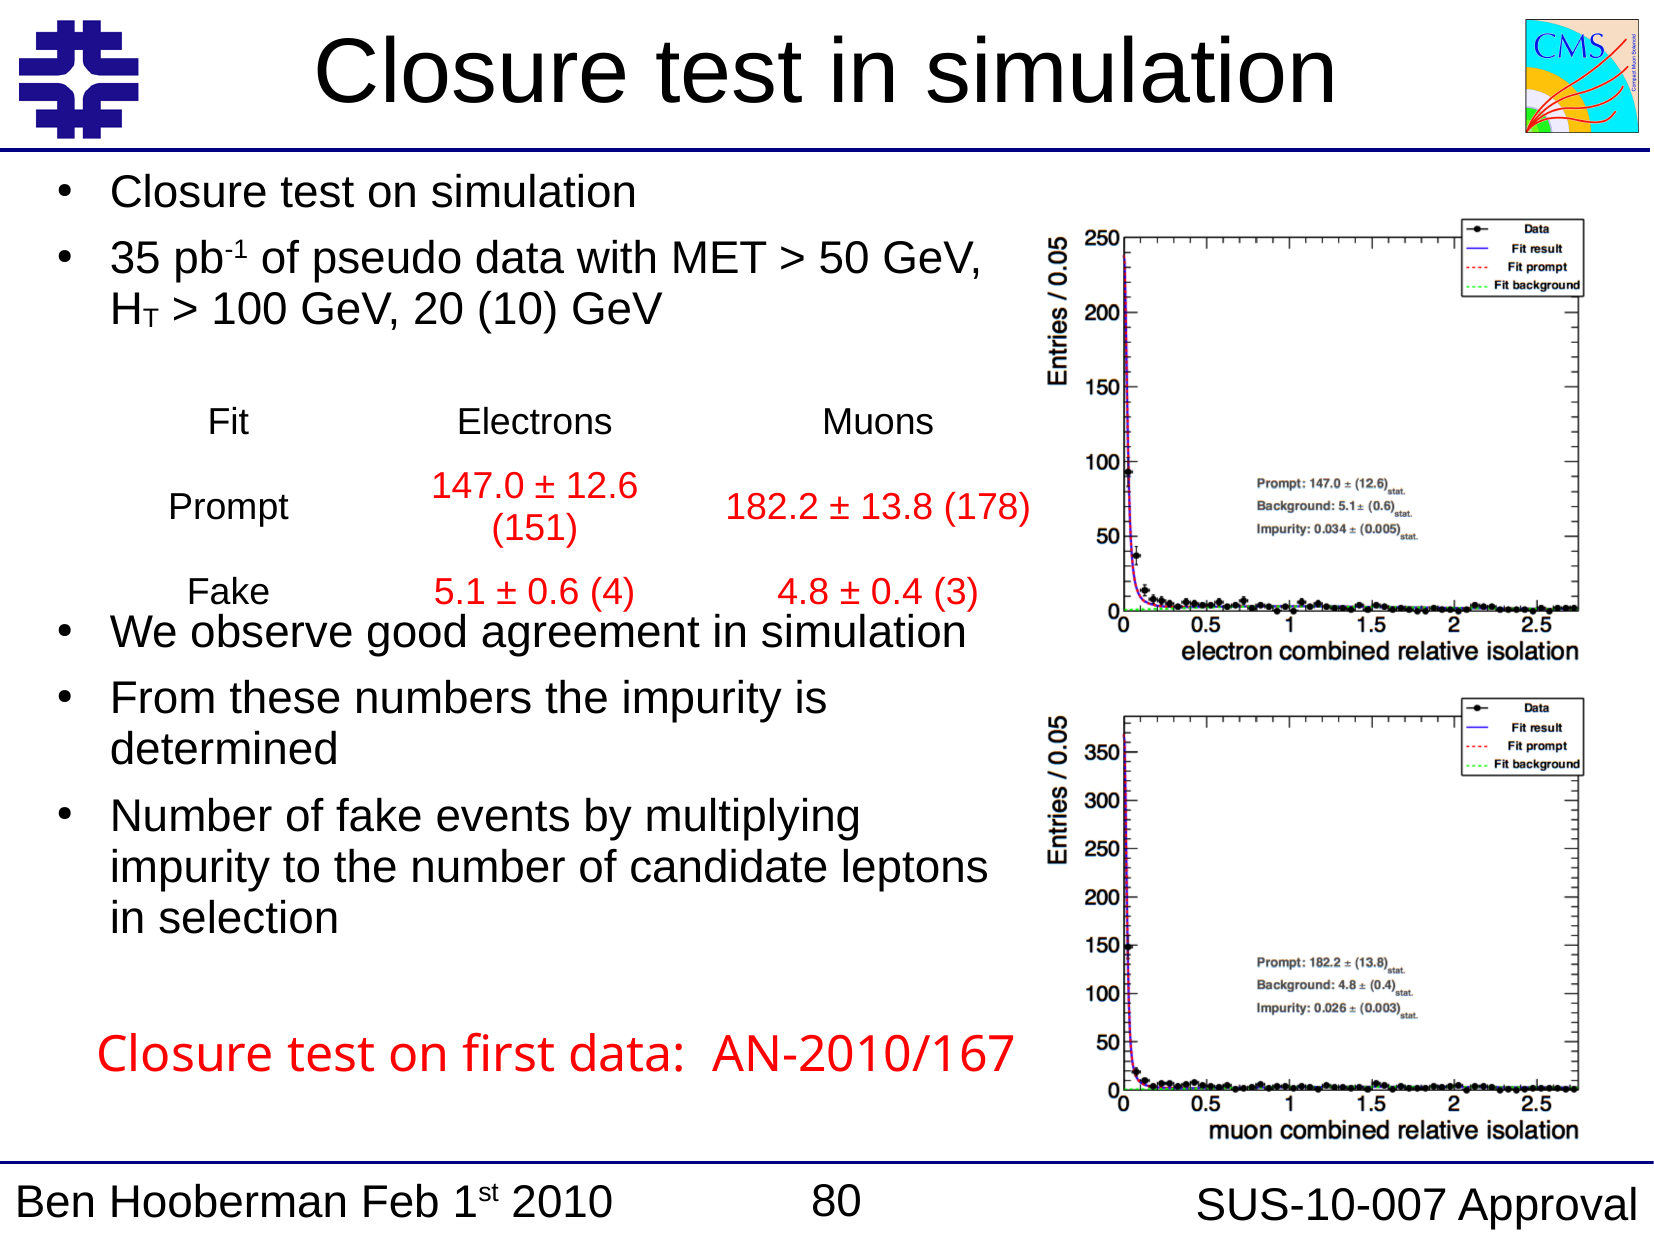

# Closure test in simulation
Closure test on simulation
35 pb-1 of pseudo data with MET > 50 GeV, HT > 100 GeV, 20 (10) GeV
We observe good agreement in simulation
From these numbers the impurity is determined
Number of fake events by multiplying impurity to the number of candidate leptons in selection
| Fit | Electrons | Muons |
| --- | --- | --- |
| Prompt | 147.0 ± 12.6 (151) | 182.2 ± 13.8 (178) |
| Fake | 5.1 ± 0.6 (4) | 4.8 ± 0.4 (3) |
Closure test on first data: AN-2010/167
80